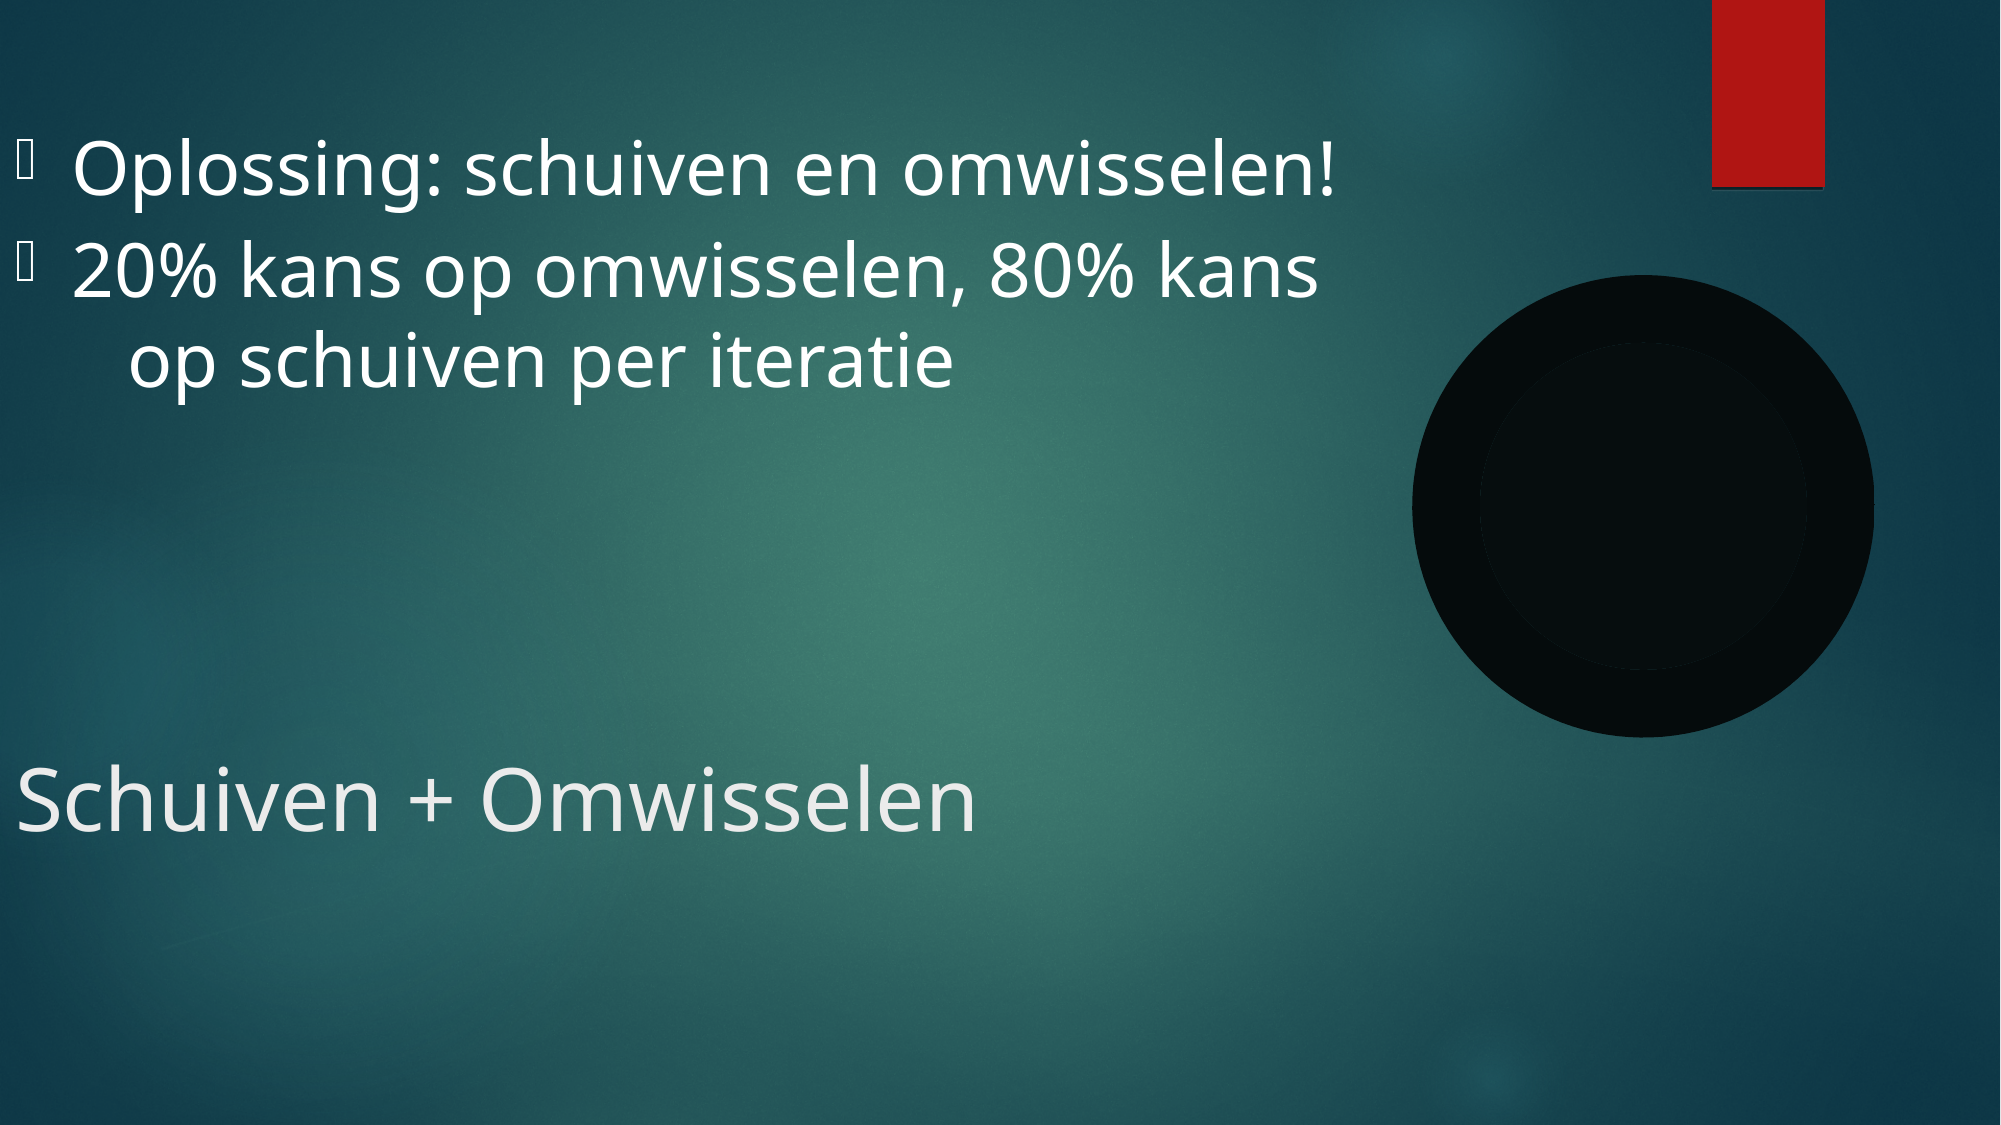

Oplossing: schuiven en omwisselen!
20% kans op omwisselen, 80% kans op schuiven per iteratie
# Schuiven + Omwisselen